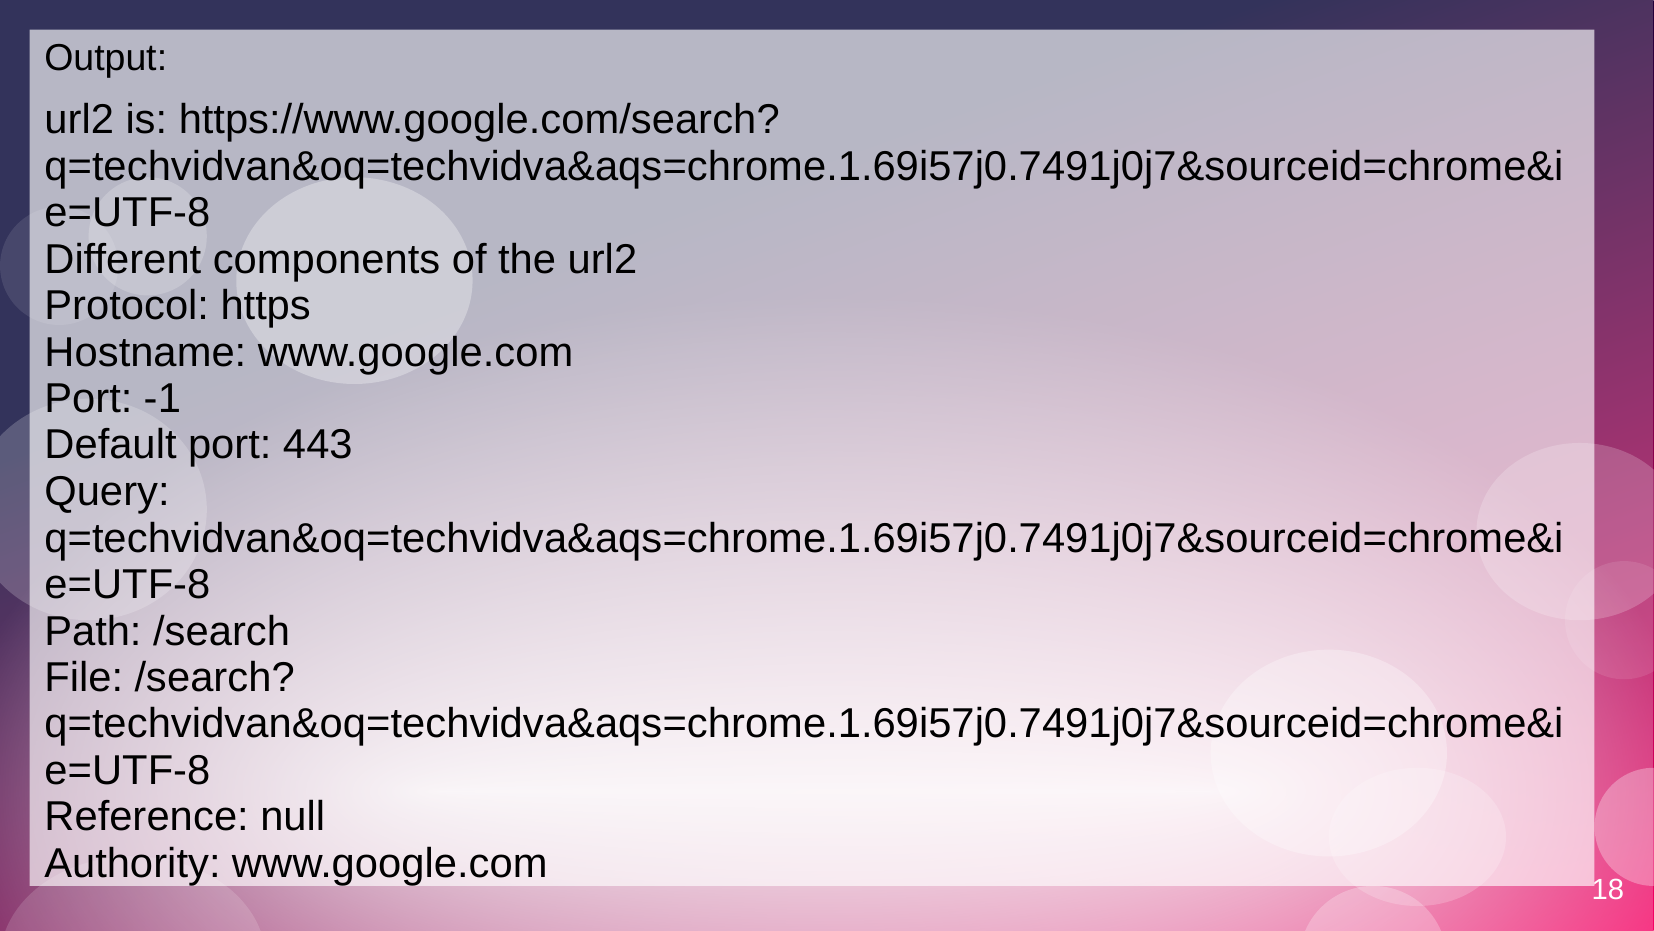

Output:
url2 is: https://www.google.com/search?q=techvidvan&oq=techvidva&aqs=chrome.1.69i57j0.7491j0j7&sourceid=chrome&ie=UTF-8
Different components of the url2
Protocol: https
Hostname: www.google.com
Port: -1
Default port: 443
Query: q=techvidvan&oq=techvidva&aqs=chrome.1.69i57j0.7491j0j7&sourceid=chrome&ie=UTF-8
Path: /search
File: /search?q=techvidvan&oq=techvidva&aqs=chrome.1.69i57j0.7491j0j7&sourceid=chrome&ie=UTF-8
Reference: null
Authority: www.google.com